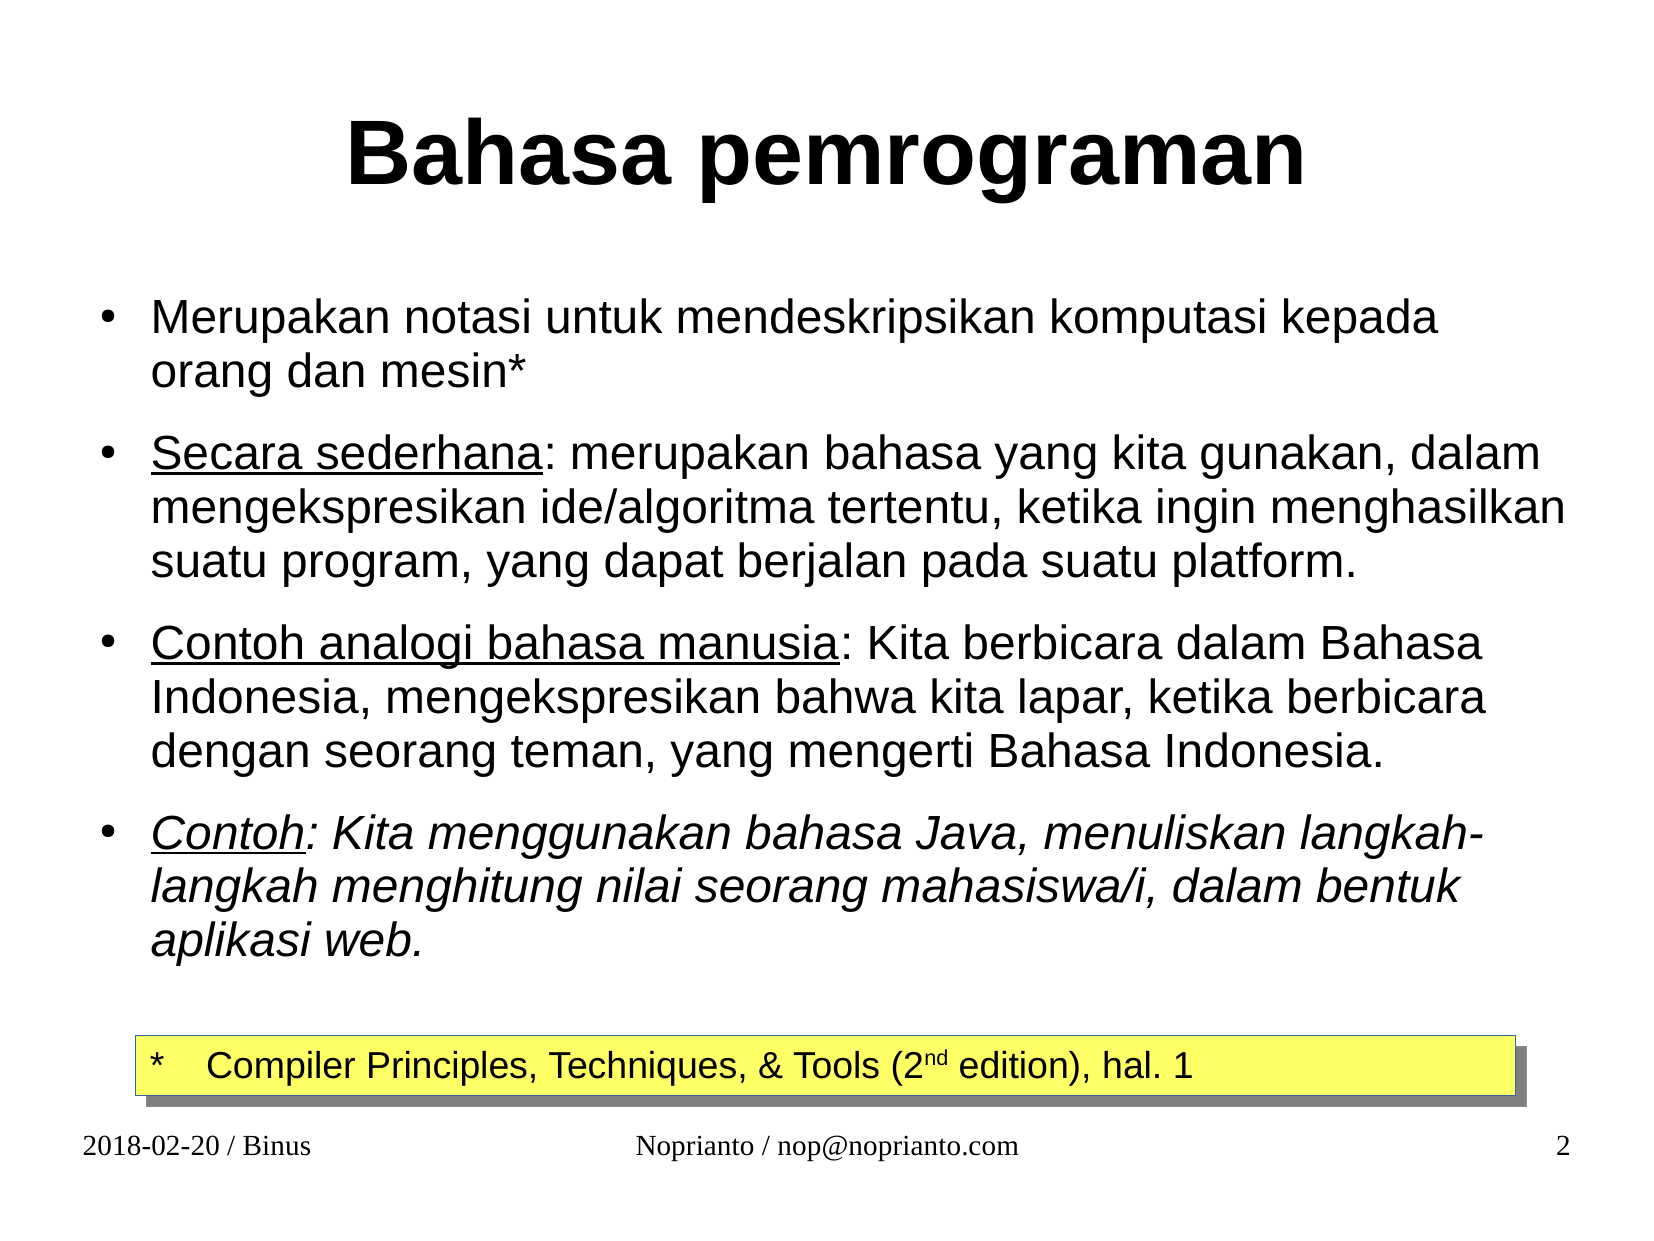

# Bahasa pemrograman
Merupakan notasi untuk mendeskripsikan komputasi kepada orang dan mesin*
Secara sederhana: merupakan bahasa yang kita gunakan, dalam mengekspresikan ide/algoritma tertentu, ketika ingin menghasilkan suatu program, yang dapat berjalan pada suatu platform.
Contoh analogi bahasa manusia: Kita berbicara dalam Bahasa Indonesia, mengekspresikan bahwa kita lapar, ketika berbicara dengan seorang teman, yang mengerti Bahasa Indonesia.
Contoh: Kita menggunakan bahasa Java, menuliskan langkah-langkah menghitung nilai seorang mahasiswa/i, dalam bentuk aplikasi web.
* Compiler Principles, Techniques, & Tools (2nd edition), hal. 1
2018-02-20 / Binus
Noprianto / nop@noprianto.com
2